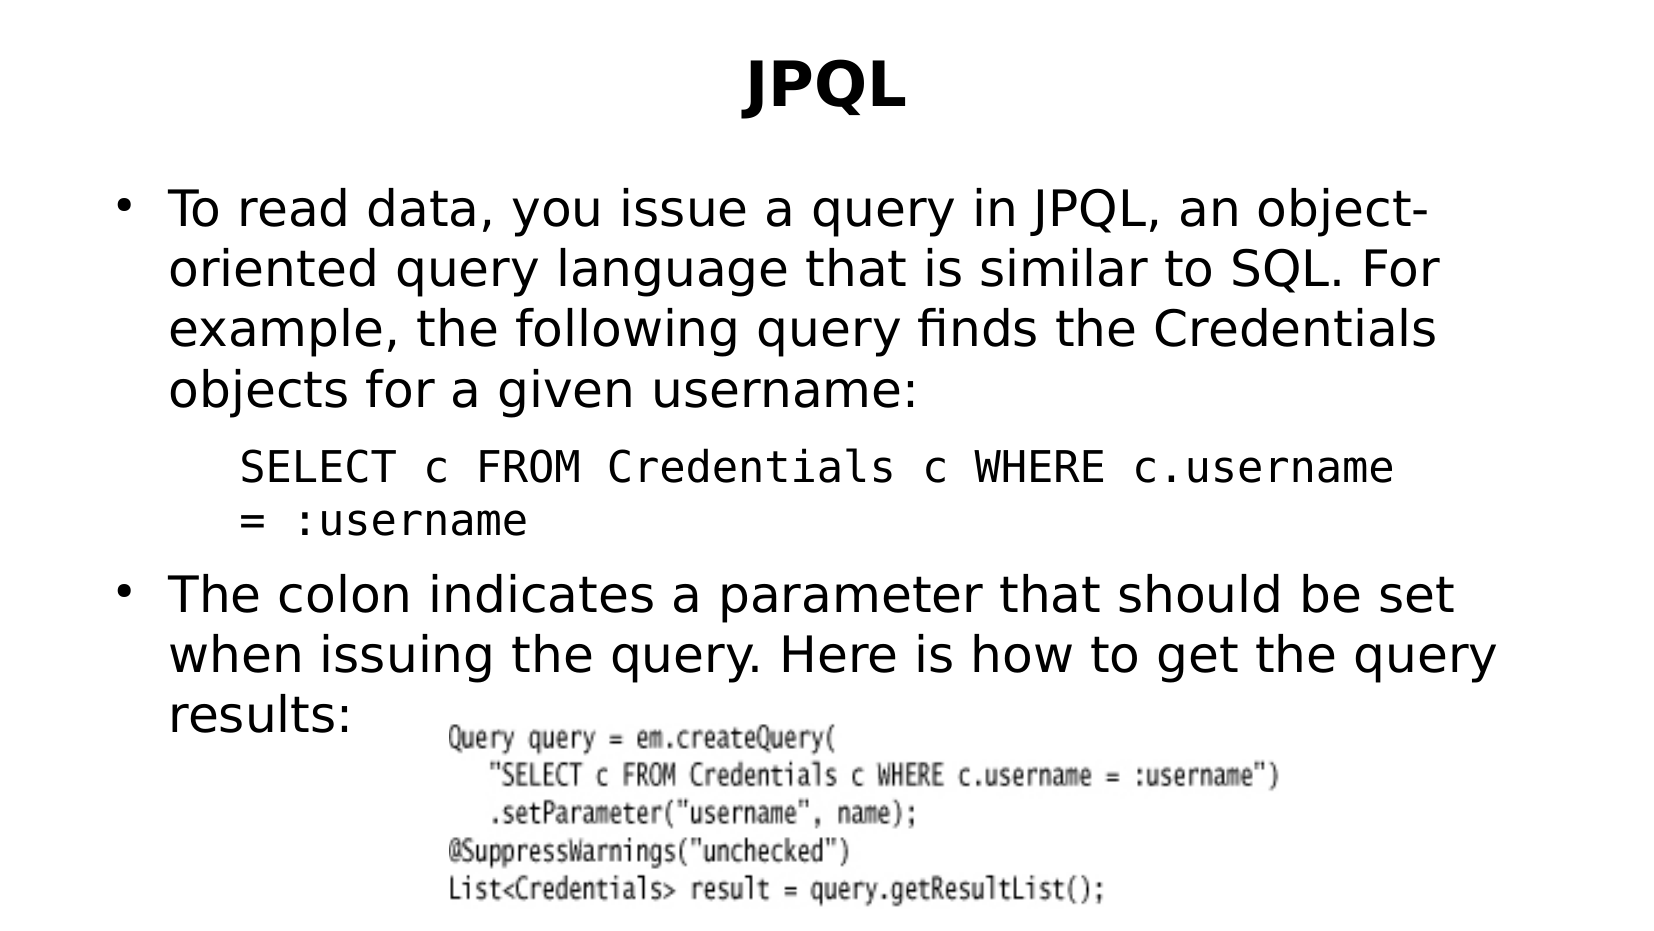

# JPQL
To read data, you issue a query in JPQL, an object-oriented query language that is similar to SQL. For example, the following query finds the Credentials objects for a given username:
SELECT c FROM Credentials c WHERE c.username = :username
The colon indicates a parameter that should be set when issuing the query. Here is how to get the query results: